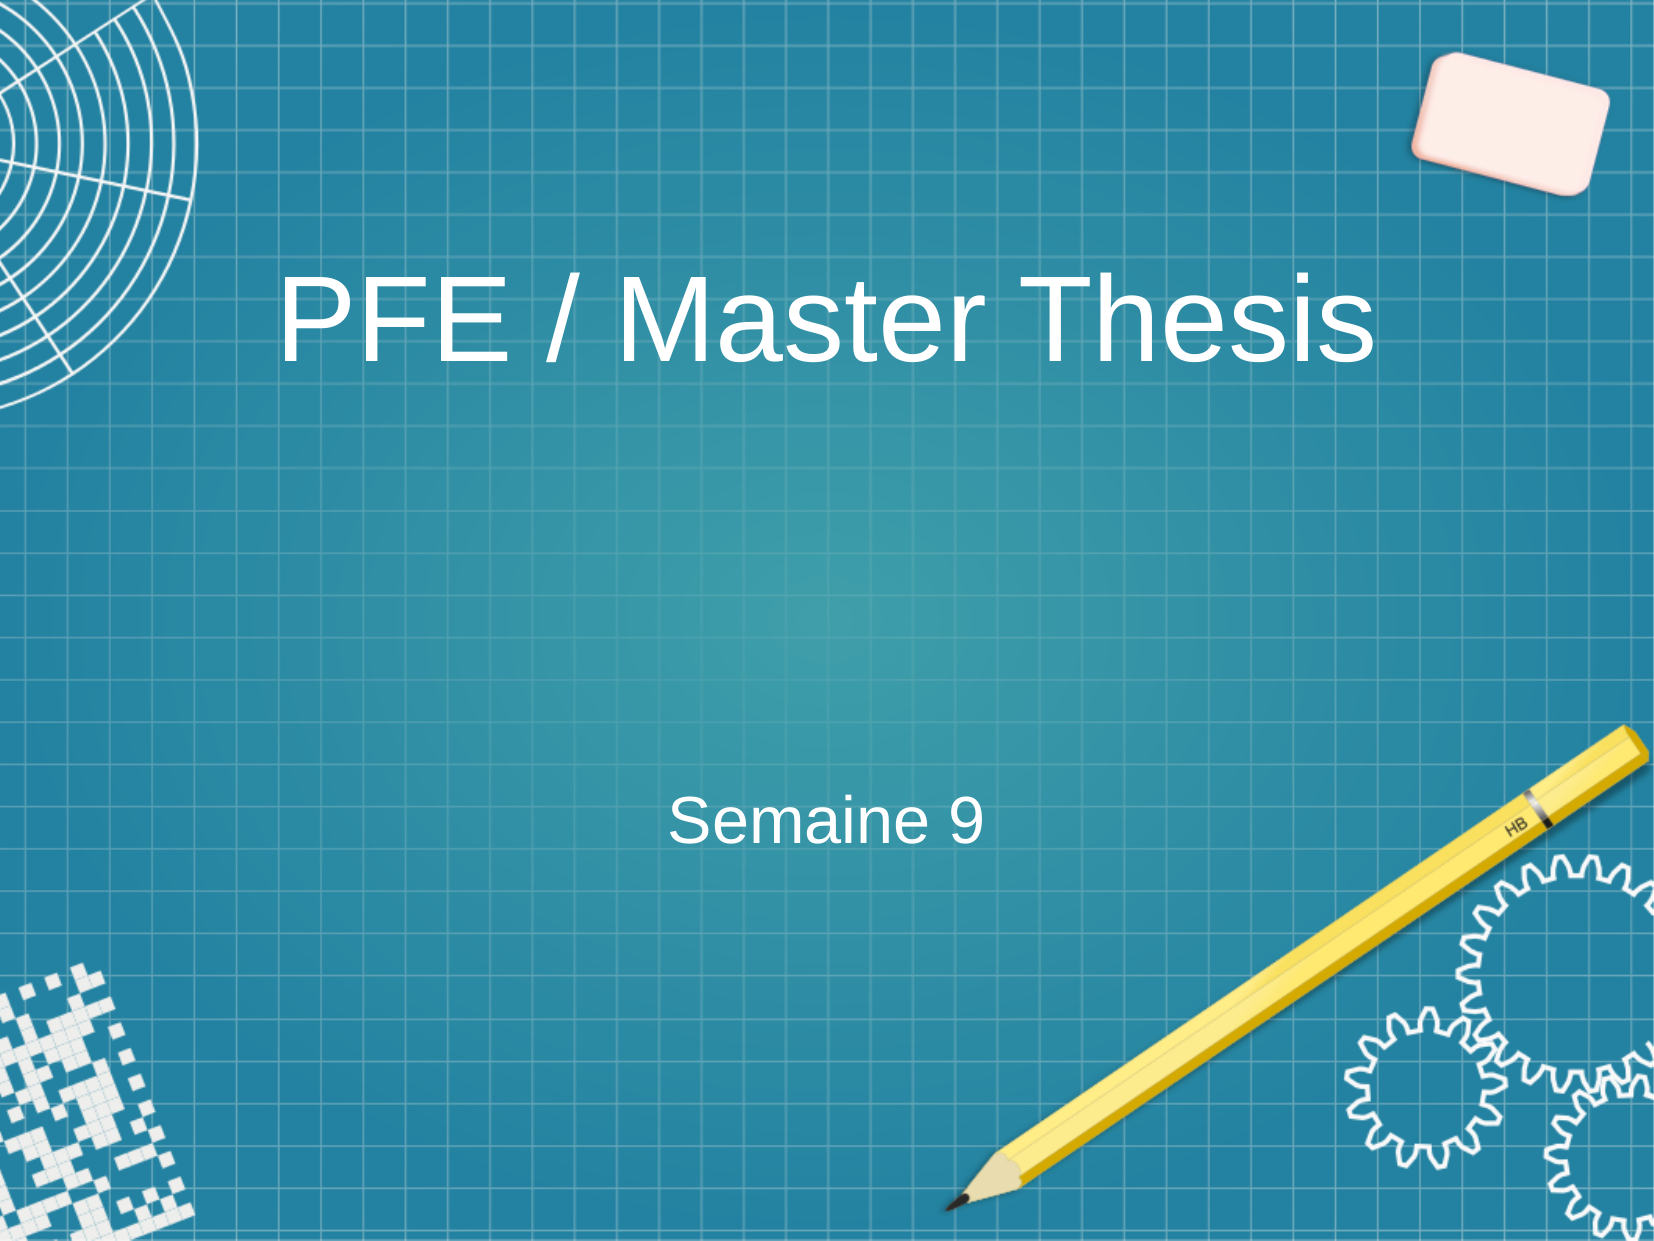

# PFE / Master Thesis
Semaine 9